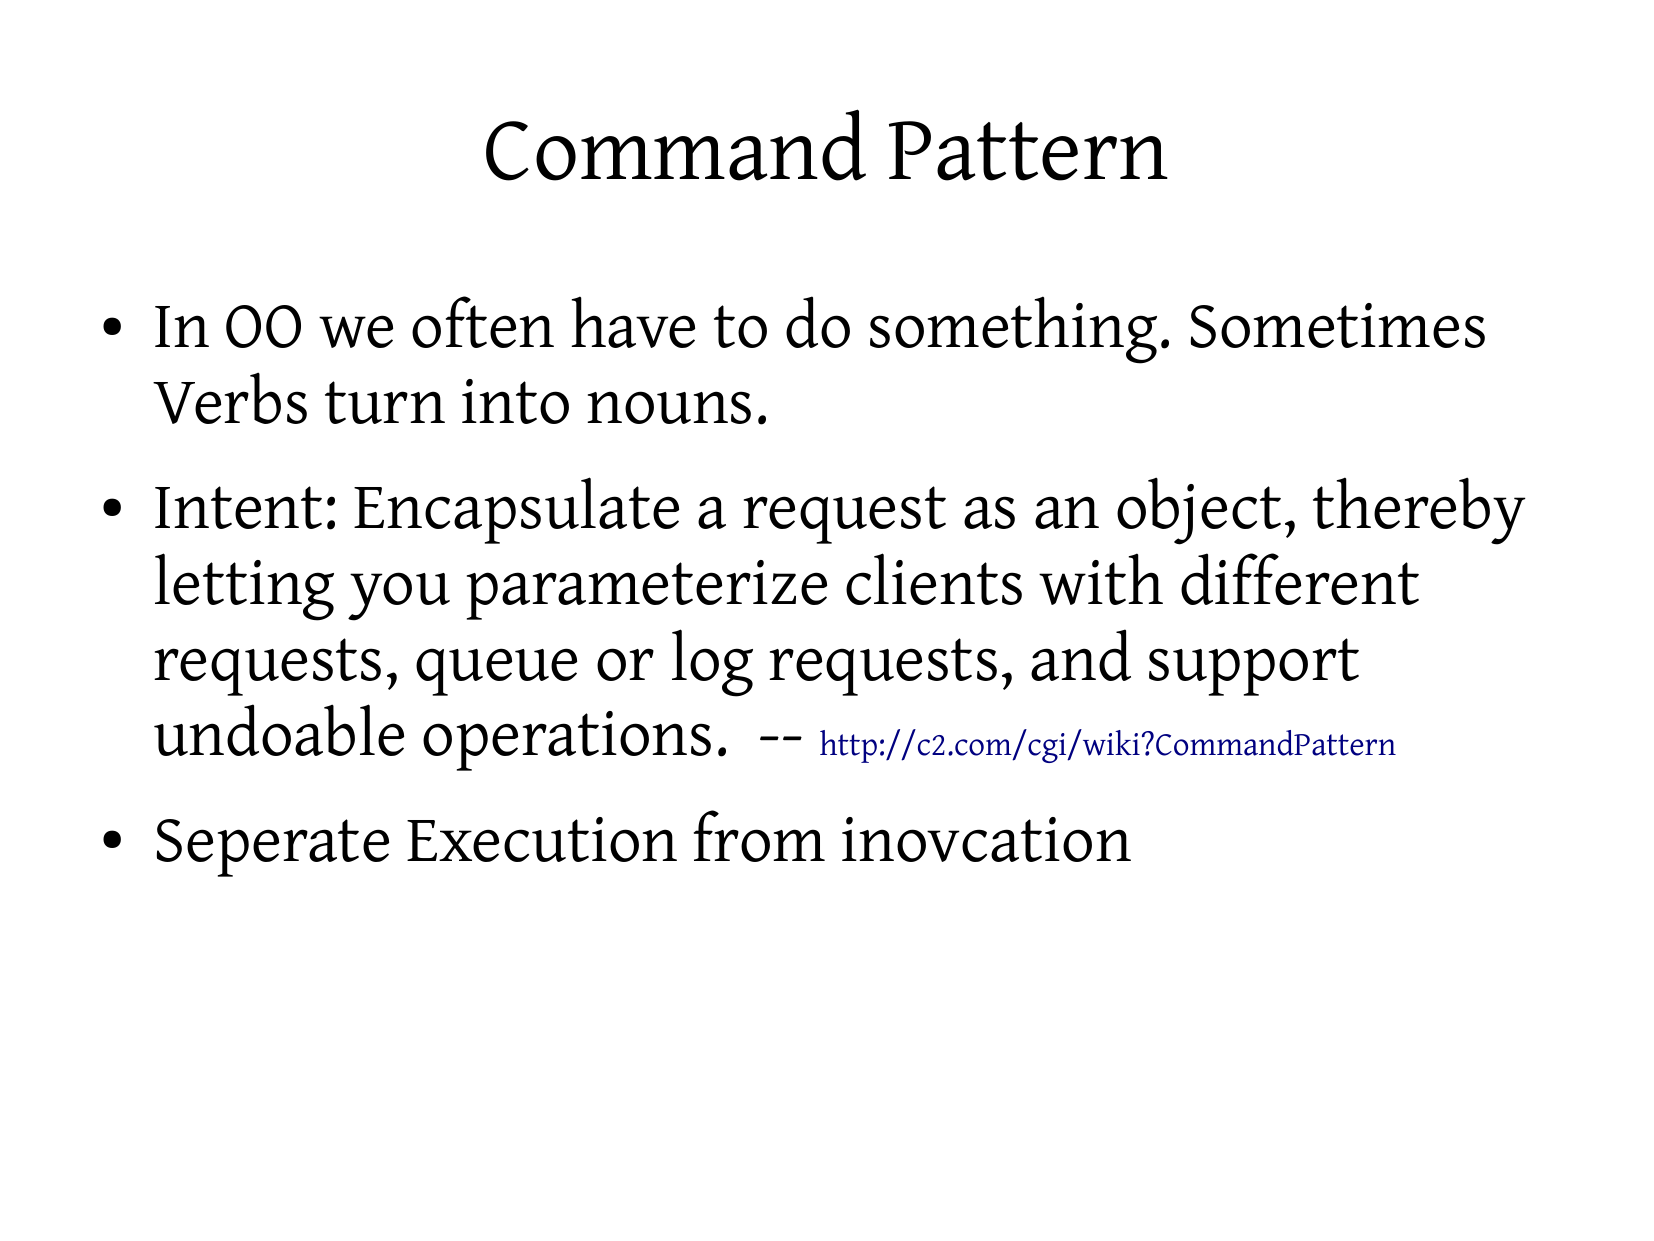

# Command Pattern
In OO we often have to do something. Sometimes Verbs turn into nouns.
Intent: Encapsulate a request as an object, thereby letting you parameterize clients with different requests, queue or log requests, and support undoable operations. -- http://c2.com/cgi/wiki?CommandPattern
Seperate Execution from inovcation